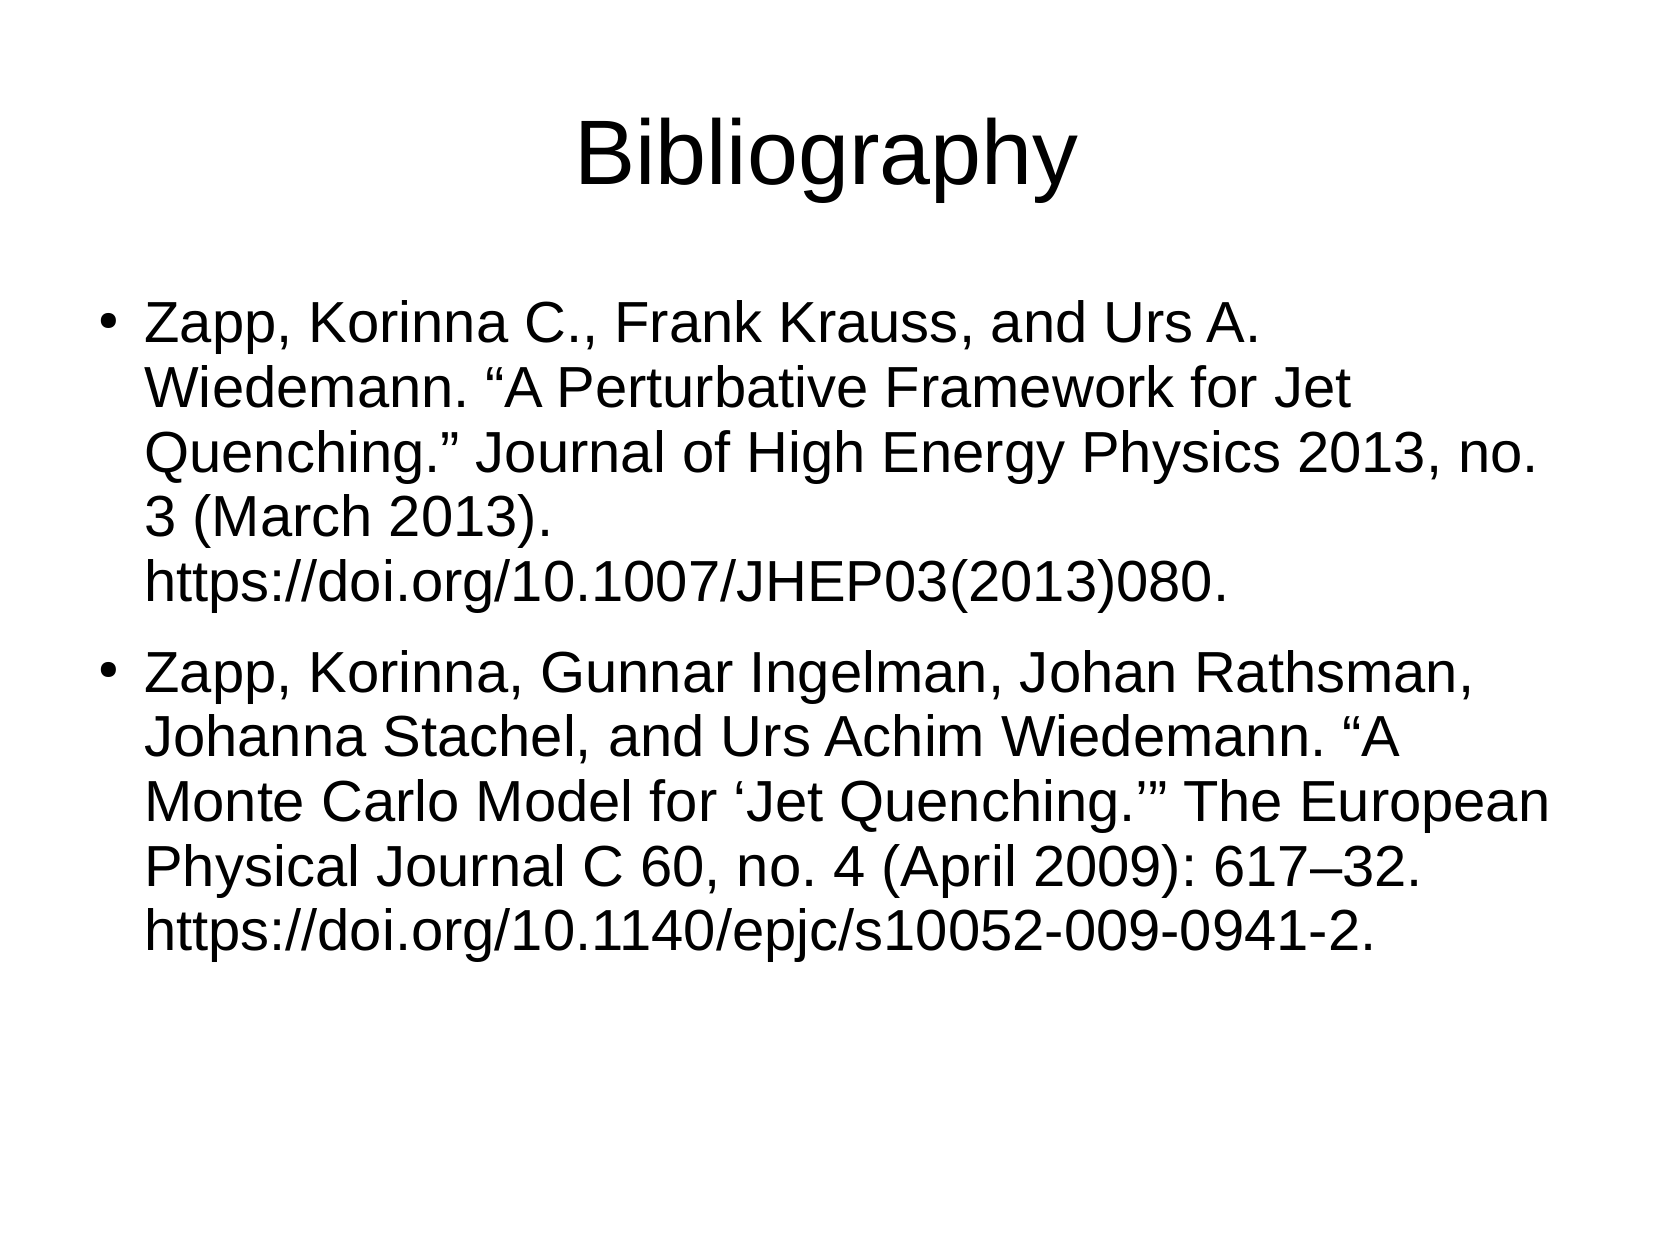

# Bibliography
Zapp, Korinna C., Frank Krauss, and Urs A. Wiedemann. “A Perturbative Framework for Jet Quenching.” Journal of High Energy Physics 2013, no. 3 (March 2013). https://doi.org/10.1007/JHEP03(2013)080.
Zapp, Korinna, Gunnar Ingelman, Johan Rathsman, Johanna Stachel, and Urs Achim Wiedemann. “A Monte Carlo Model for ‘Jet Quenching.’” The European Physical Journal C 60, no. 4 (April 2009): 617–32. https://doi.org/10.1140/epjc/s10052-009-0941-2.